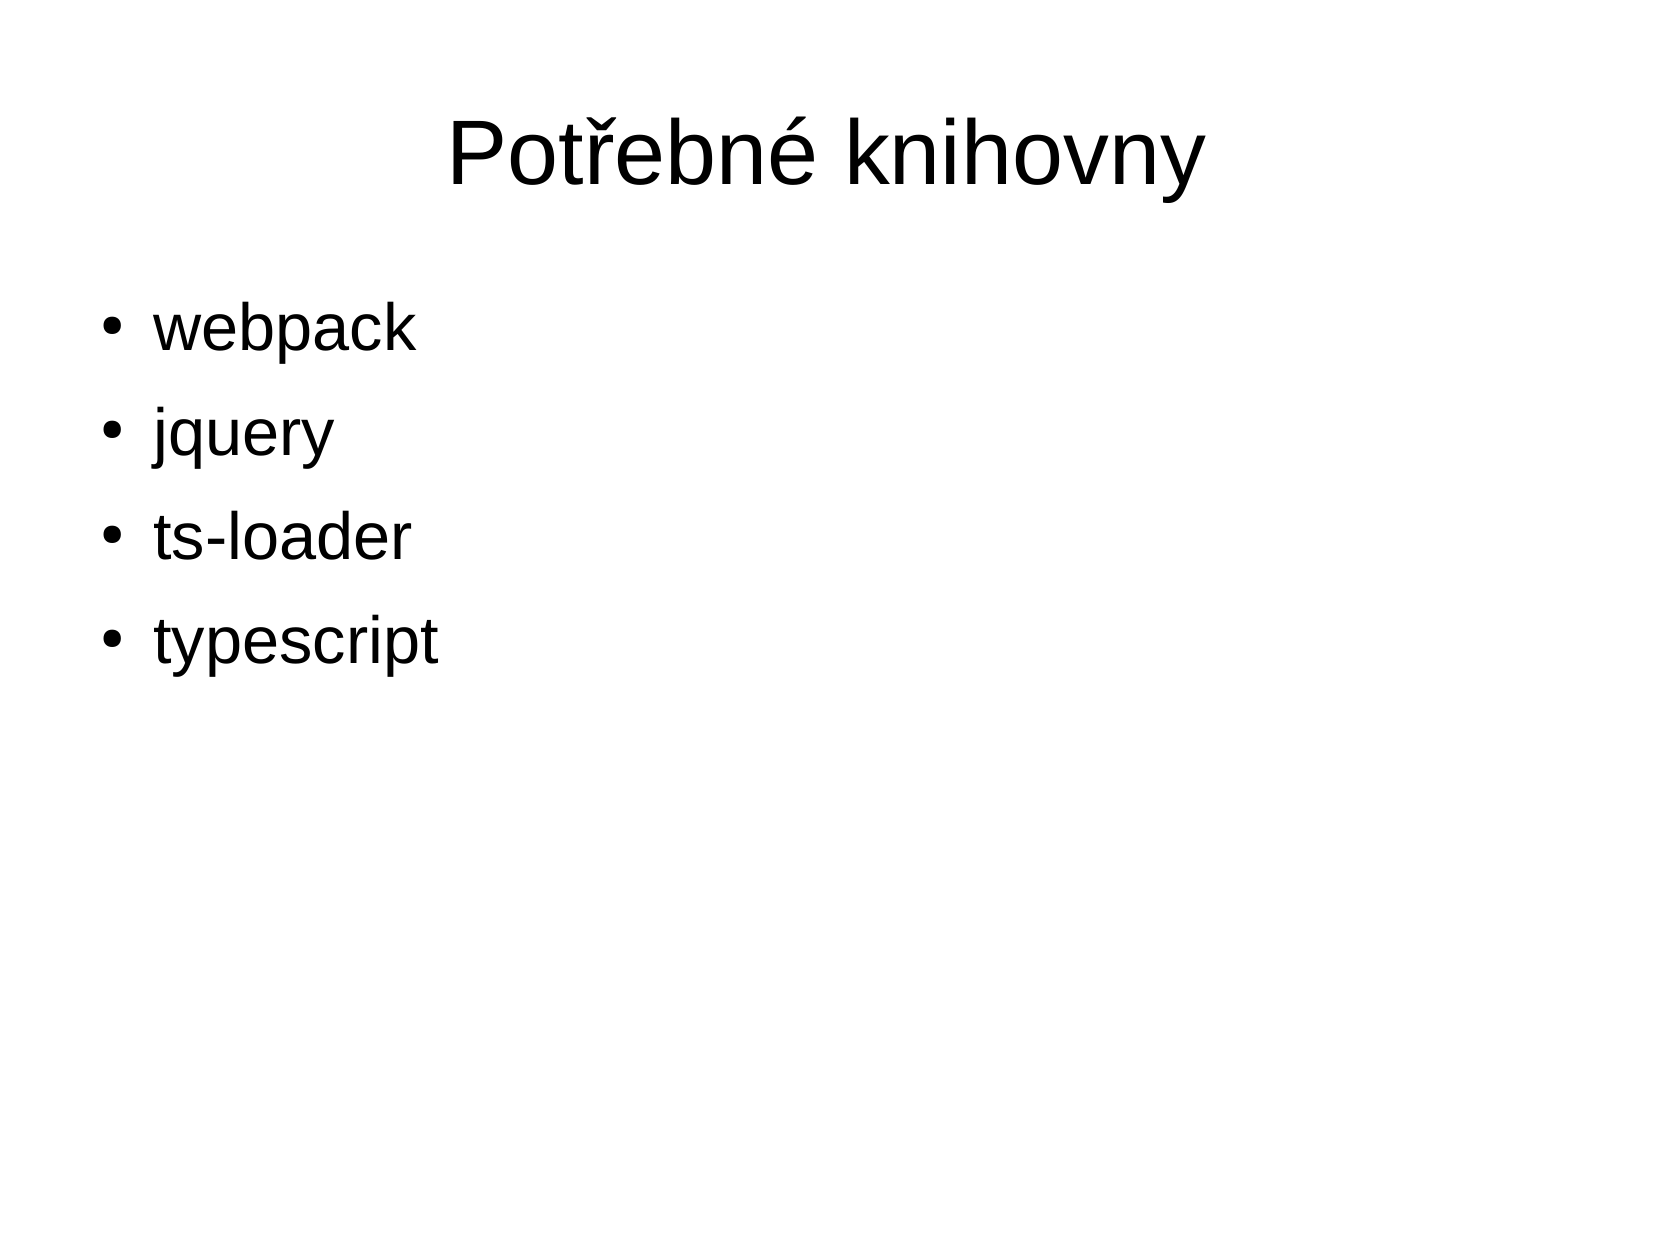

# Potřebné knihovny
webpack
jquery
ts-loader
typescript